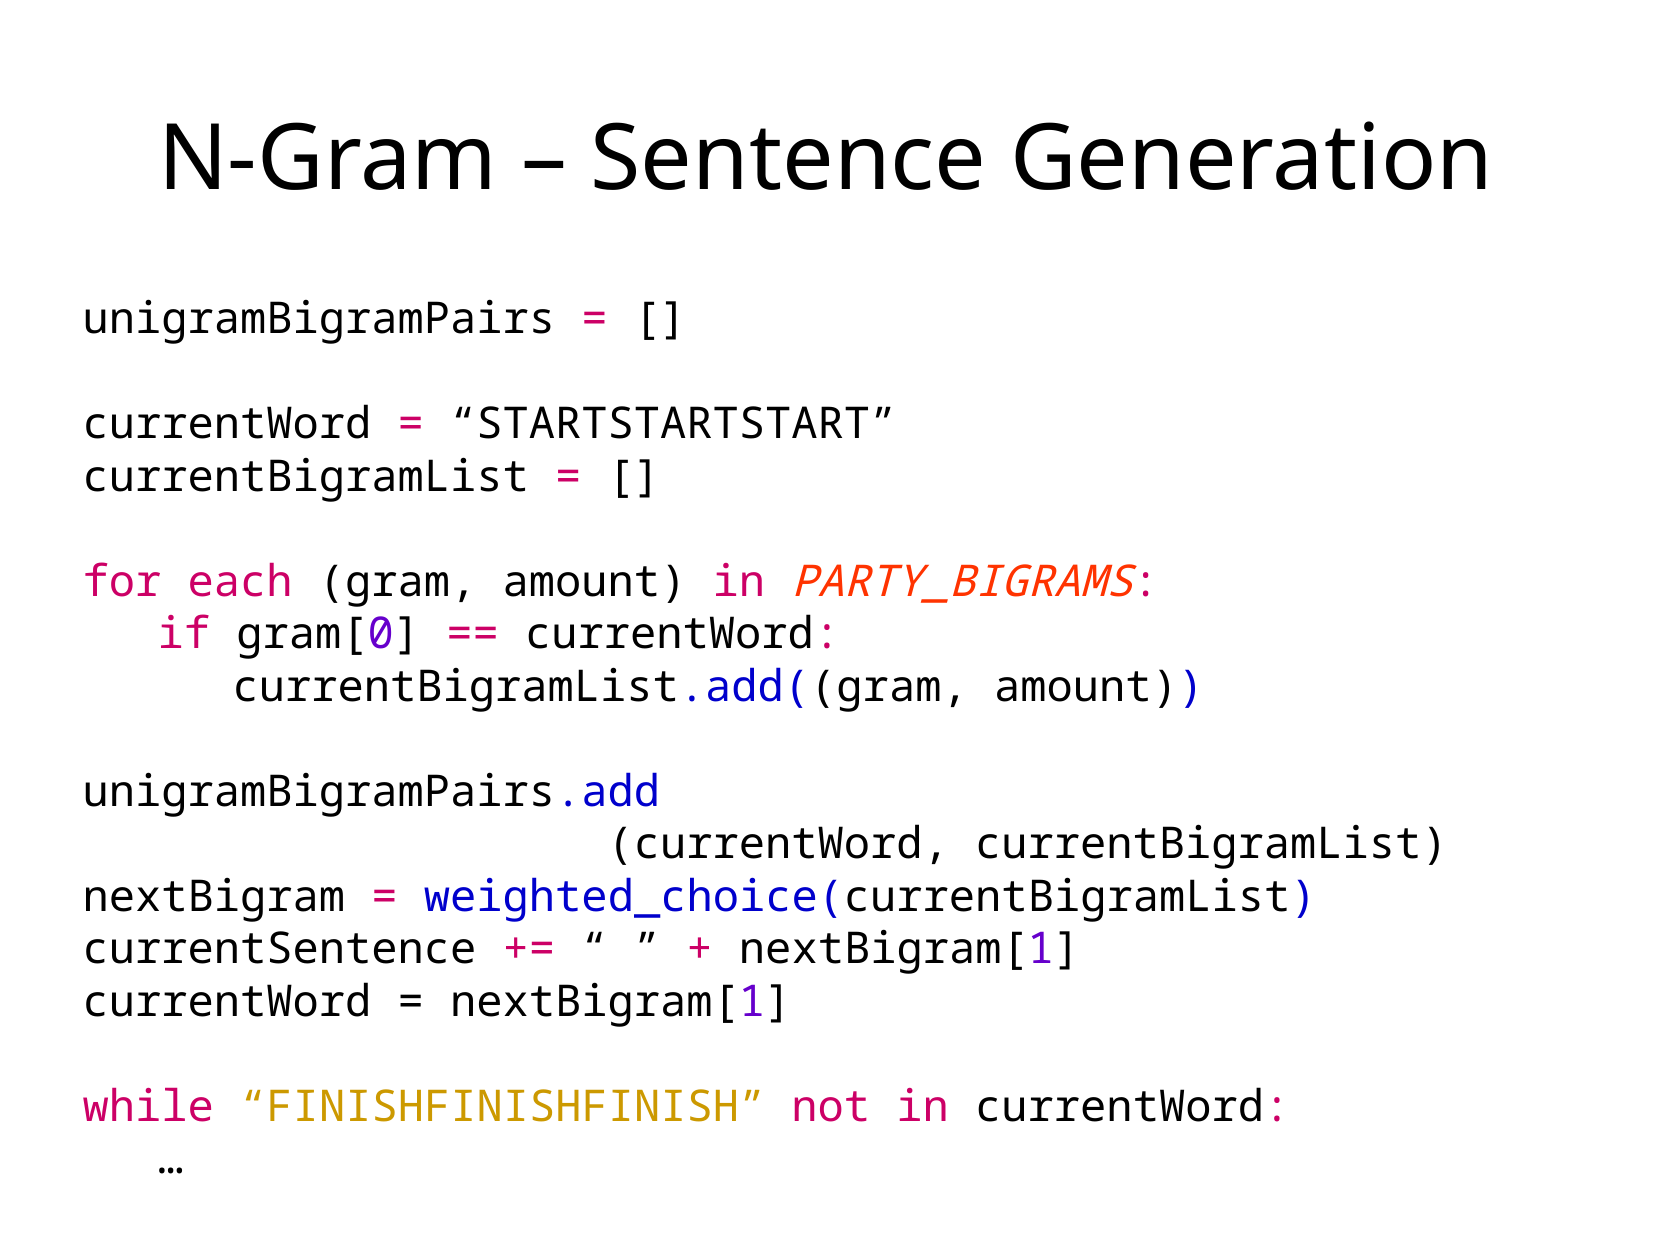

N-Gram – Sentence Generation
unigramBigramPairs = []
currentWord = “STARTSTARTSTART”
currentBigramList = []
for each (gram, amount) in PARTY_BIGRAMS:
	if gram[0] == currentWord:
		currentBigramList.add((gram, amount))
unigramBigramPairs.add
							(currentWord, currentBigramList)
nextBigram = weighted_choice(currentBigramList)
currentSentence += “ ” + nextBigram[1]
currentWord = nextBigram[1]
while “FINISHFINISHFINISH” not in currentWord:
	…